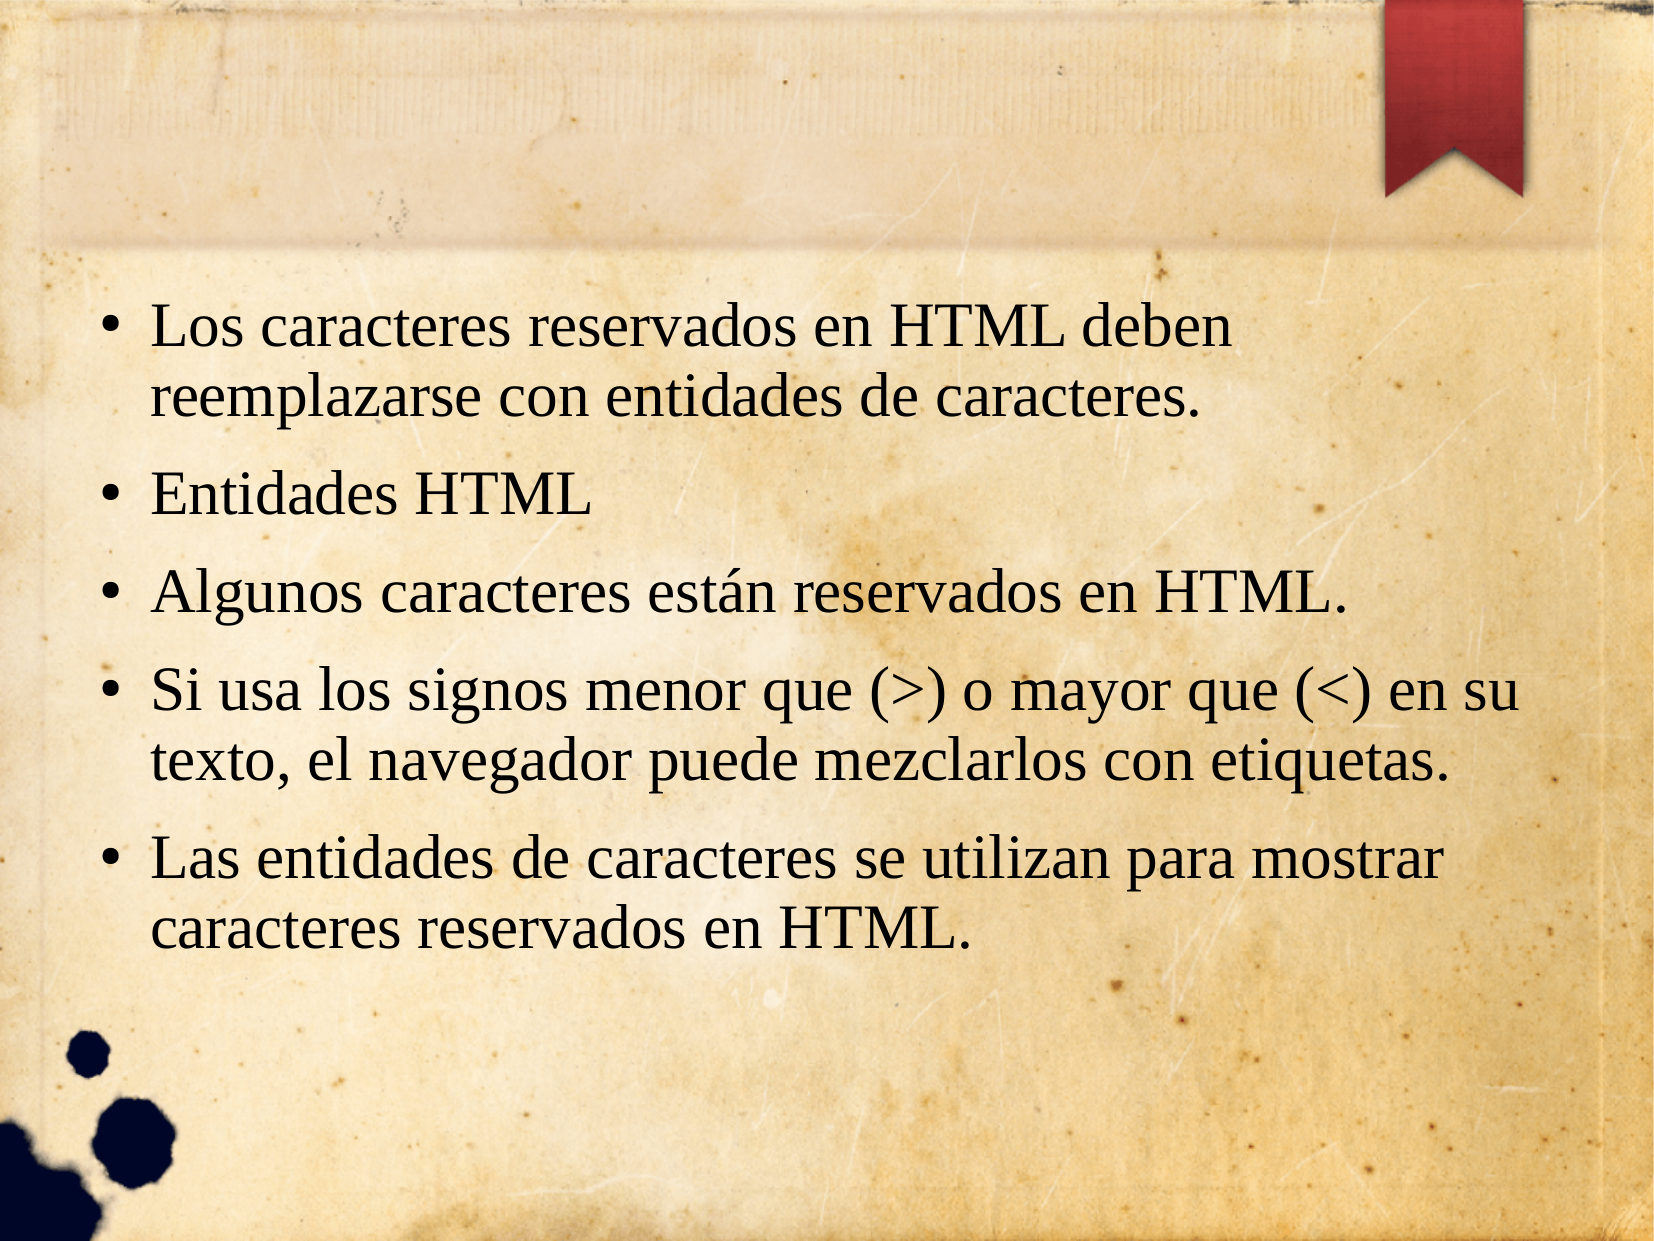

#
Los caracteres reservados en HTML deben reemplazarse con entidades de caracteres.
Entidades HTML
Algunos caracteres están reservados en HTML.
Si usa los signos menor que (>) o mayor que (<) en su texto, el navegador puede mezclarlos con etiquetas.
Las entidades de caracteres se utilizan para mostrar caracteres reservados en HTML.